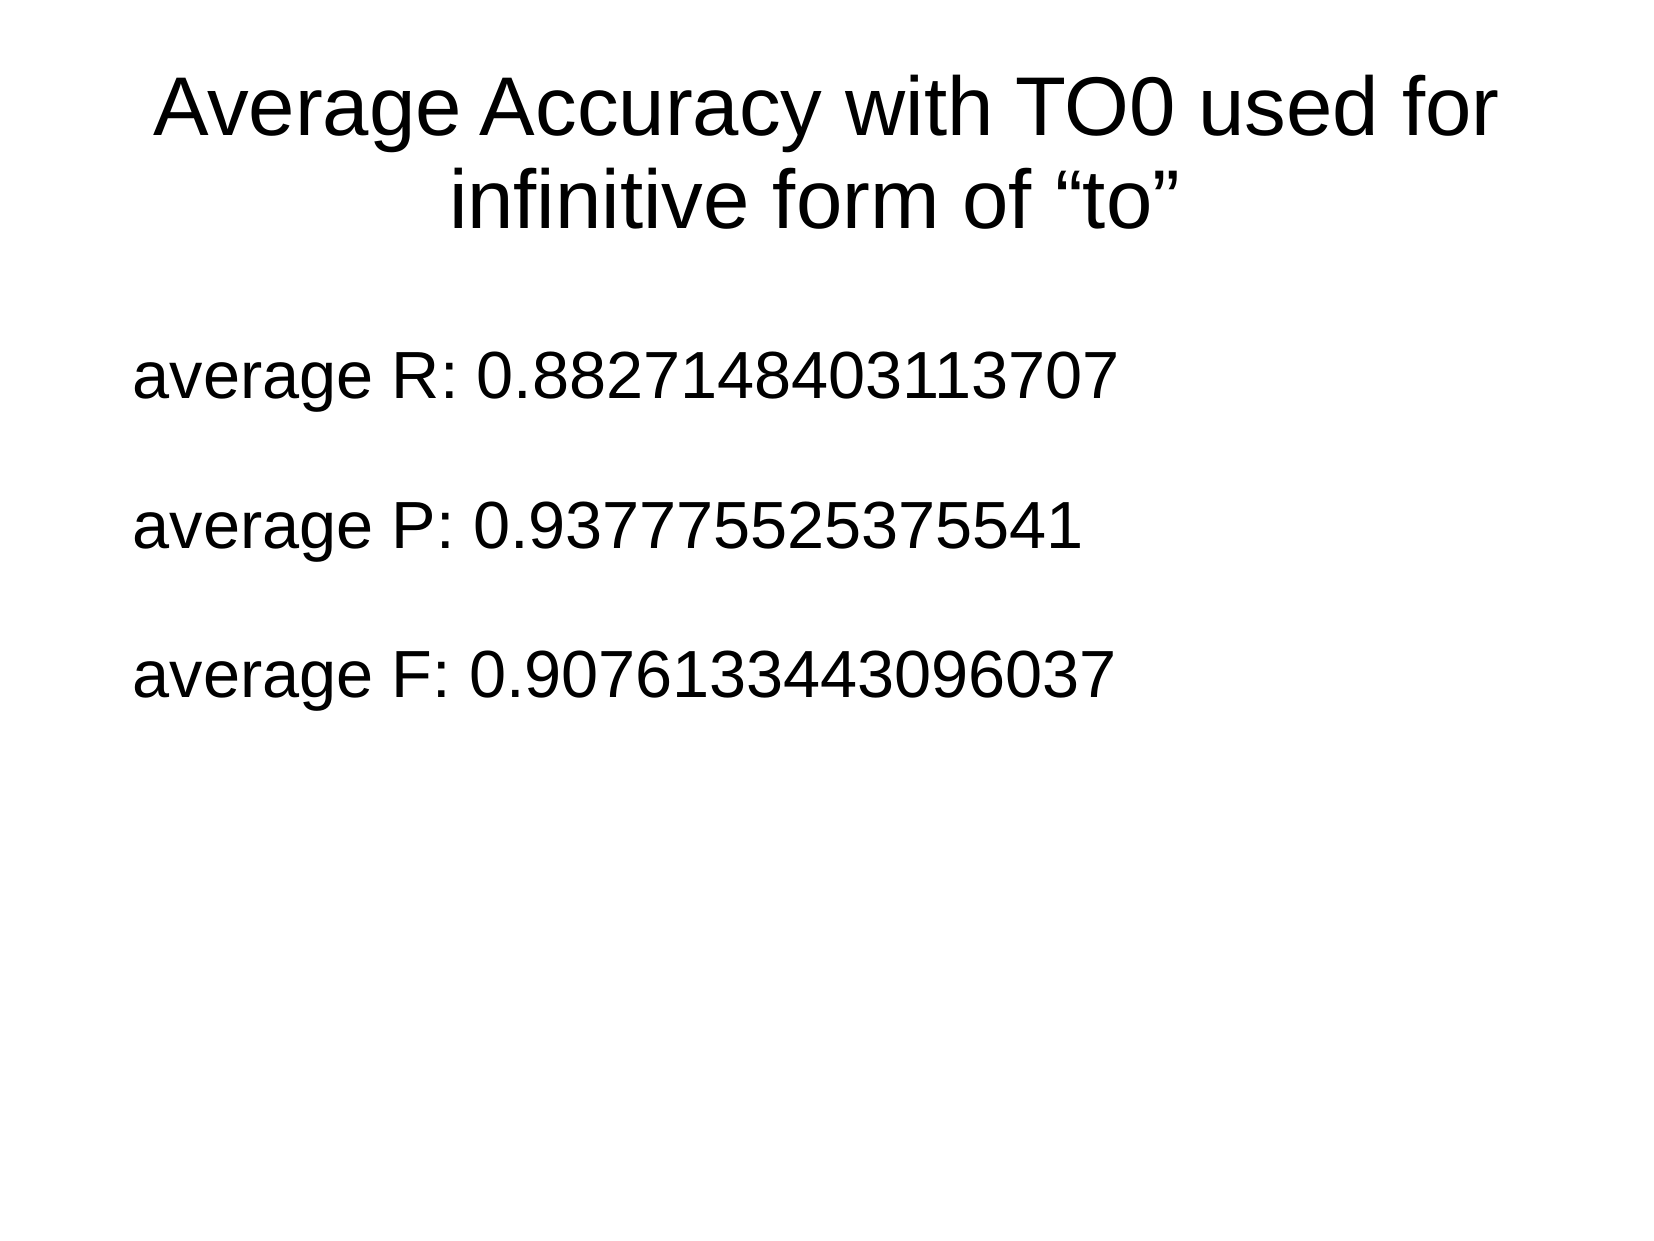

# Average Accuracy with TO0 used for infinitive form of “to”
average R: 0.8827148403113707
average P: 0.937775525375541
average F: 0.9076133443096037